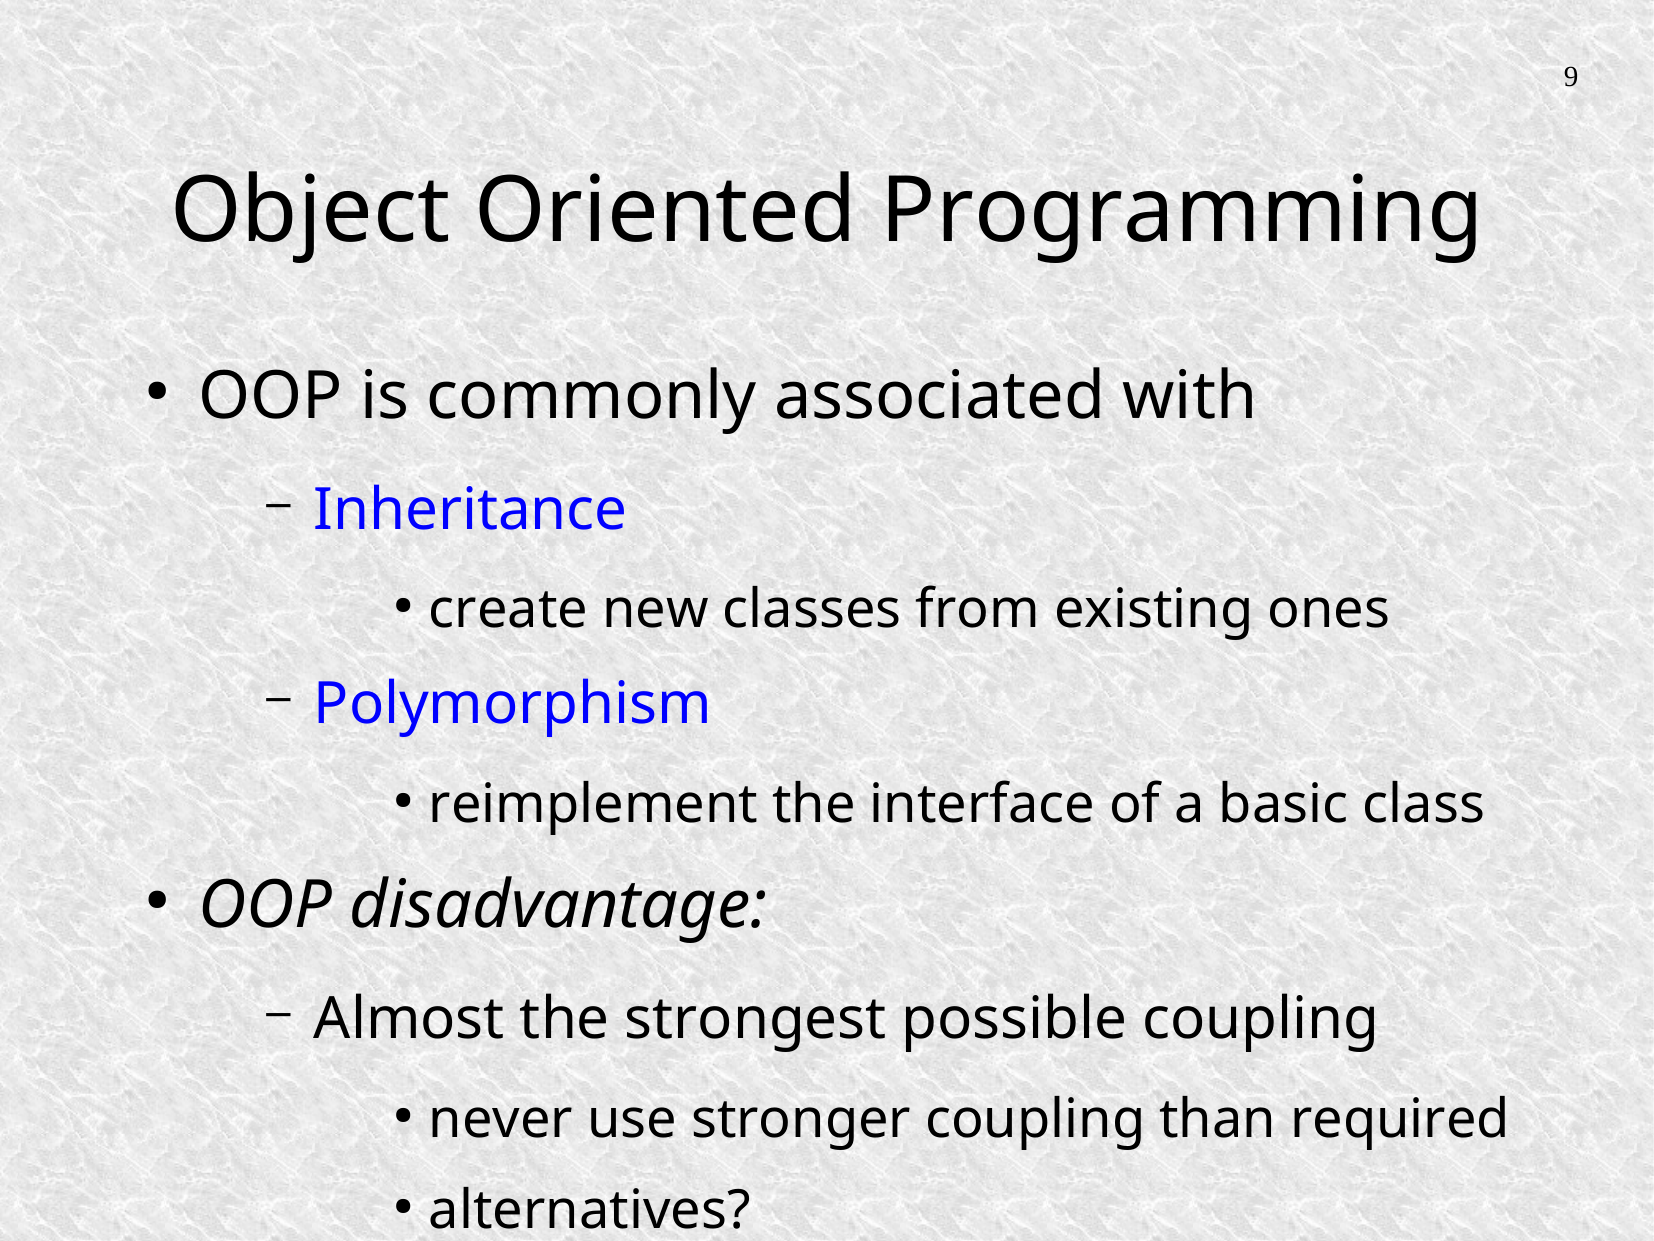

9
# Object Oriented Programming
OOP is commonly associated with
Inheritance
create new classes from existing ones
Polymorphism
reimplement the interface of a basic class
OOP disadvantage:
Almost the strongest possible coupling
never use stronger coupling than required
alternatives?